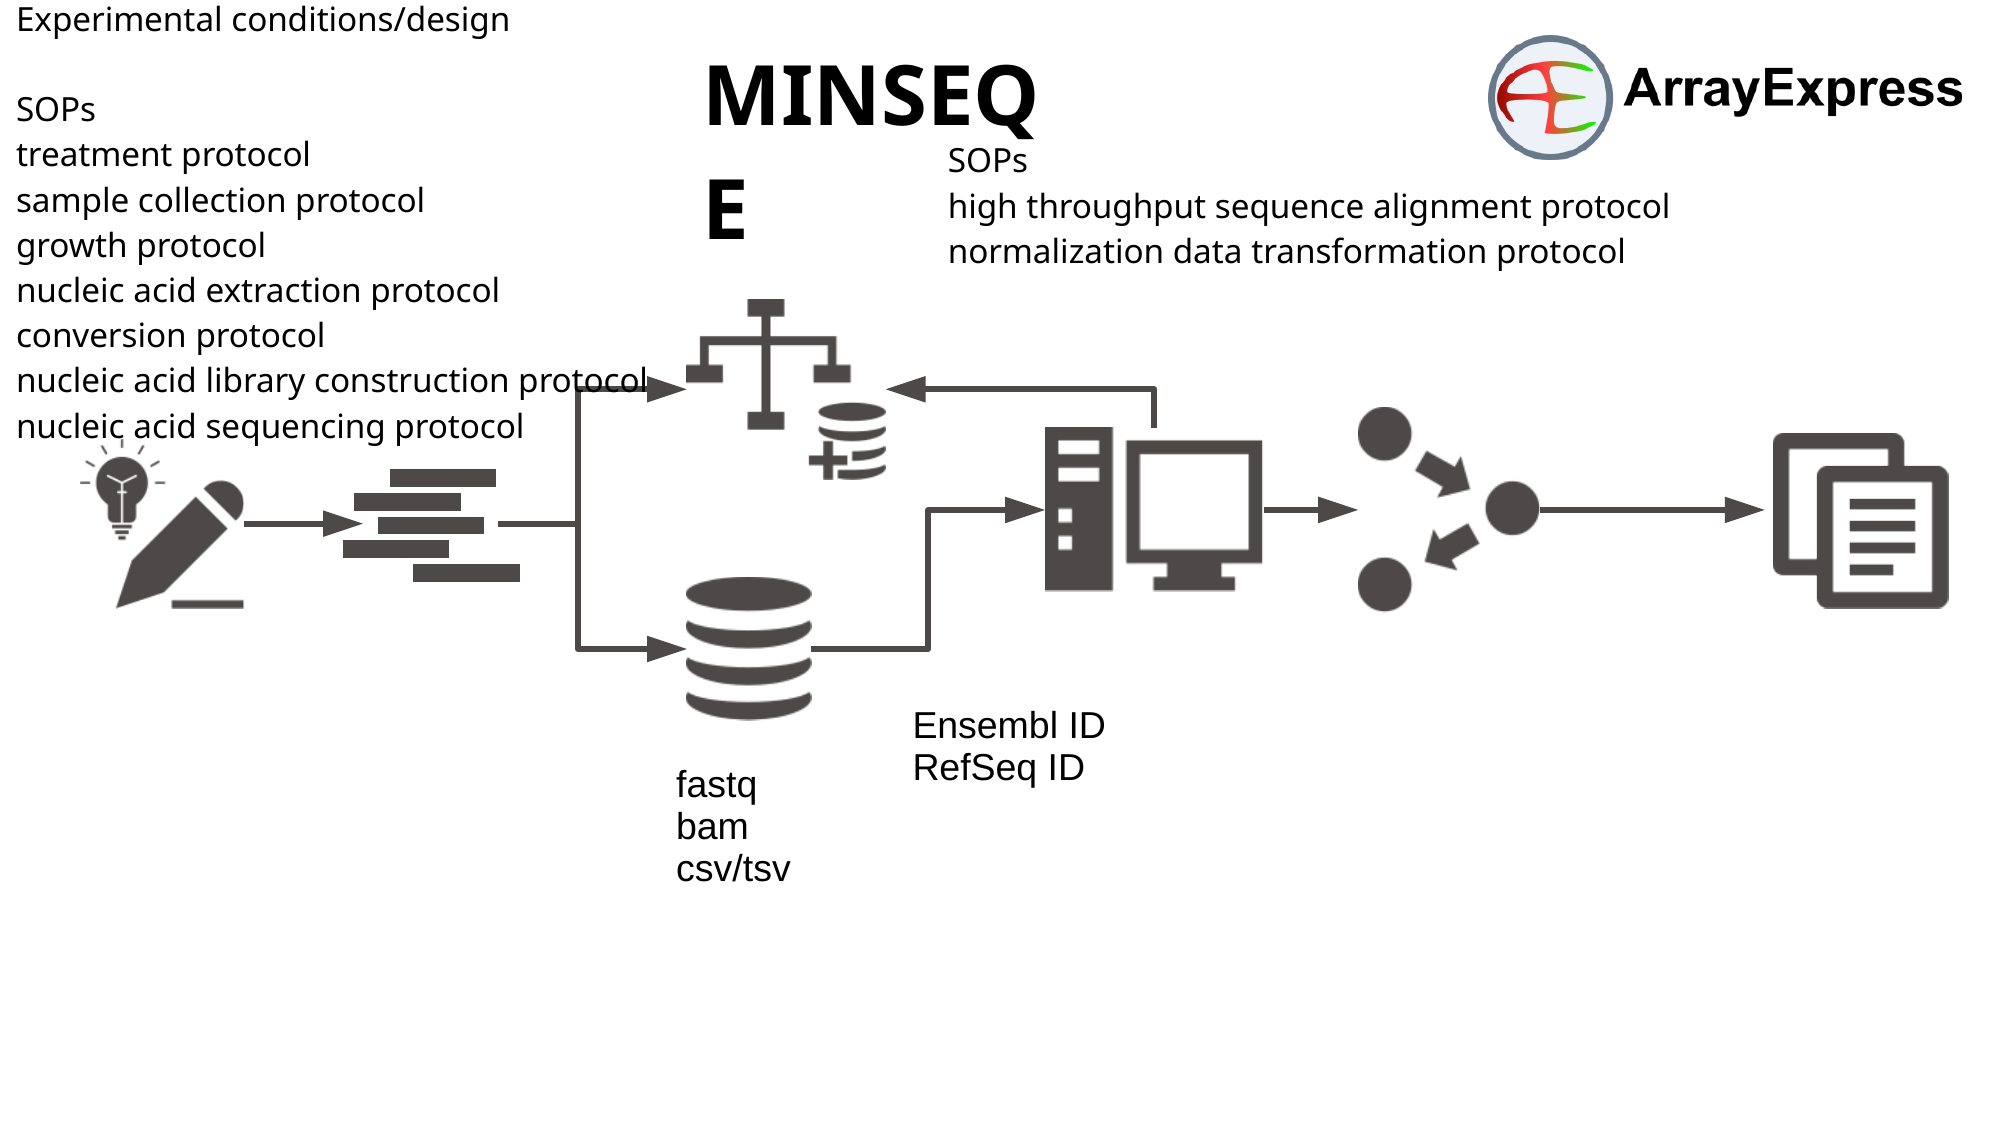

Experimental conditions/design
SOPs
treatment protocol
sample collection protocol
growth protocol
nucleic acid extraction protocol
conversion protocol
nucleic acid library construction protocol
nucleic acid sequencing protocol
MINSEQE
SOPs
high throughput sequence alignment protocol
normalization data transformation protocol
Ensembl ID
RefSeq ID
fastq
bam
csv/tsv